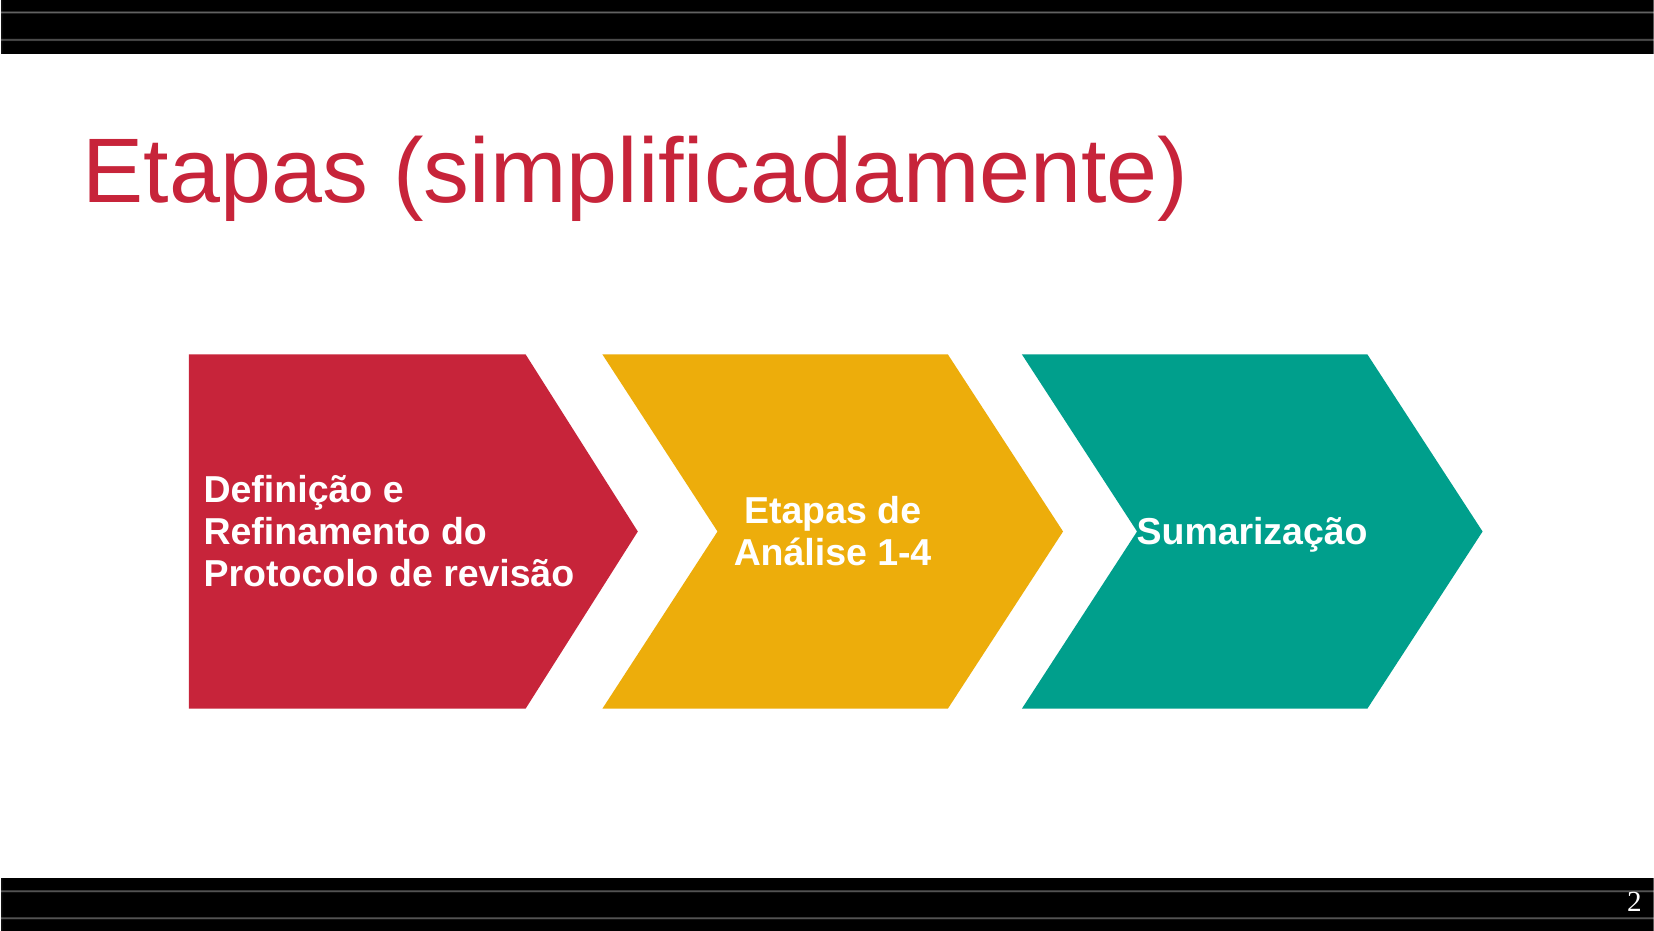

# Etapas (simplificadamente)
Definição e
Refinamento do
Protocolo de revisão
Etapas de
Análise 1-4
Sumarização